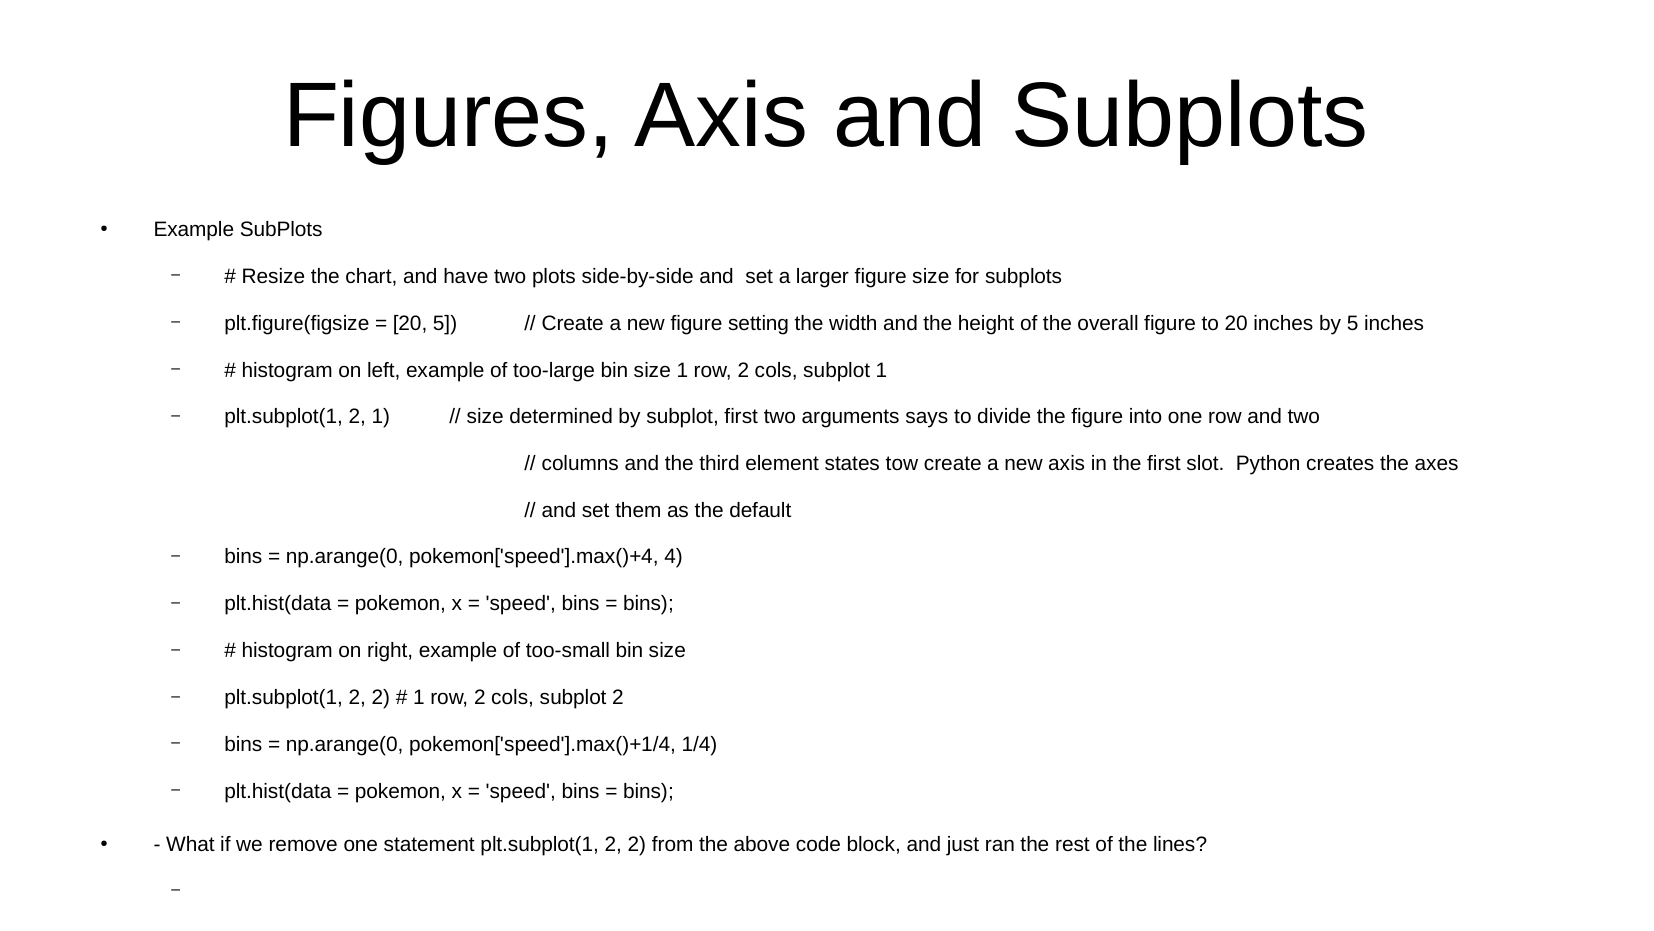

# Figures, Axis and Subplots
Example SubPlots
# Resize the chart, and have two plots side-by-side and set a larger figure size for subplots
plt.figure(figsize = [20, 5]) 	// Create a new figure setting the width and the height of the overall figure to 20 inches by 5 inches
# histogram on left, example of too-large bin size 1 row, 2 cols, subplot 1
plt.subplot(1, 2, 1) 	// size determined by subplot, first two arguments says to divide the figure into one row and two
				// columns and the third element states tow create a new axis in the first slot. Python creates the axes
				// and set them as the default
bins = np.arange(0, pokemon['speed'].max()+4, 4)
plt.hist(data = pokemon, x = 'speed', bins = bins);
# histogram on right, example of too-small bin size
plt.subplot(1, 2, 2) # 1 row, 2 cols, subplot 2
bins = np.arange(0, pokemon['speed'].max()+1/4, 1/4)
plt.hist(data = pokemon, x = 'speed', bins = bins);
- What if we remove one statement plt.subplot(1, 2, 2) from the above code block, and just ran the rest of the lines?